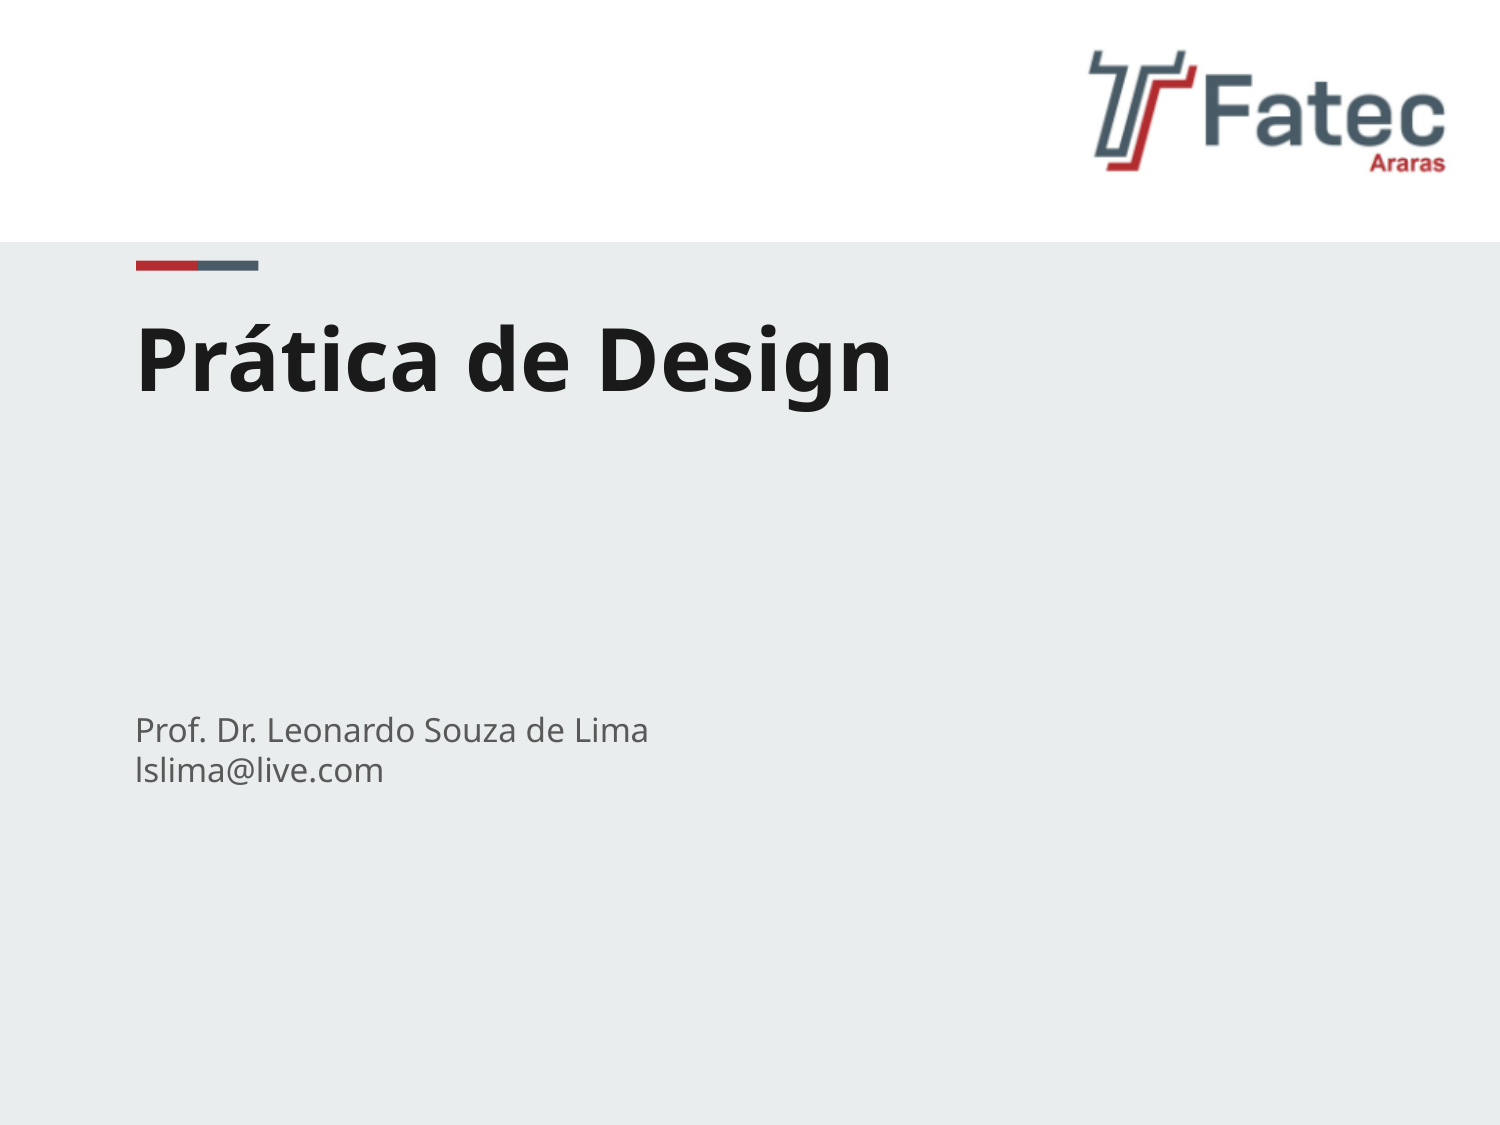

# Prática de Design
Prof. Dr. Leonardo Souza de Lima
lslima@live.com